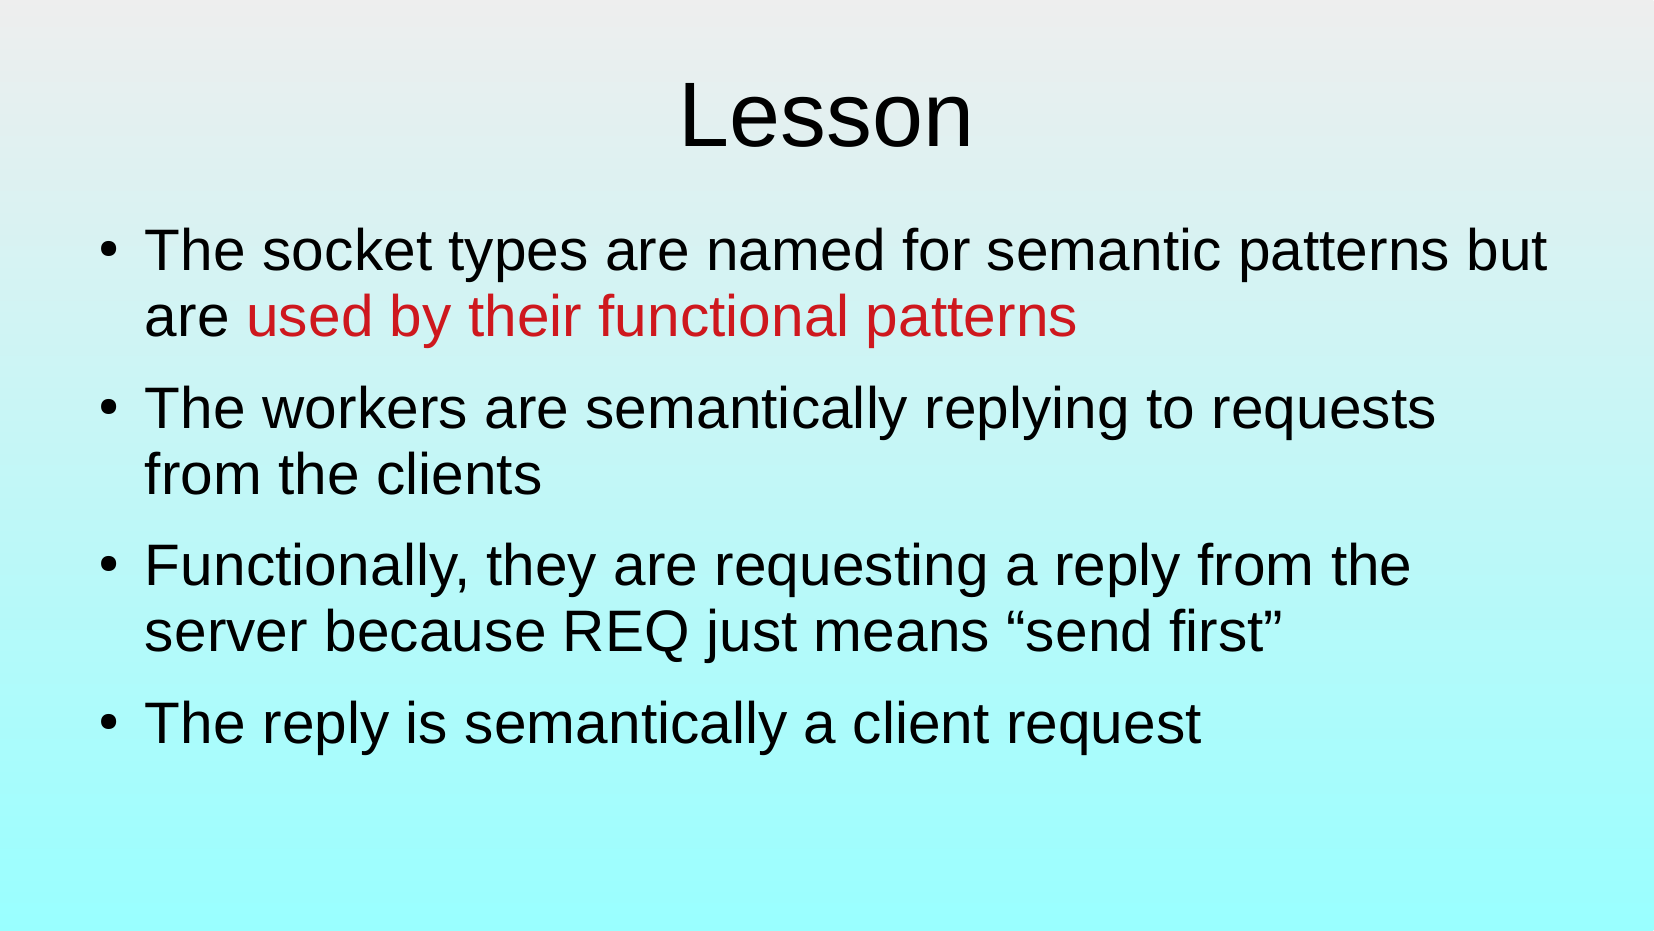

# Lesson
The socket types are named for semantic patterns but are used by their functional patterns
The workers are semantically replying to requests from the clients
Functionally, they are requesting a reply from the server because REQ just means “send first”
The reply is semantically a client request